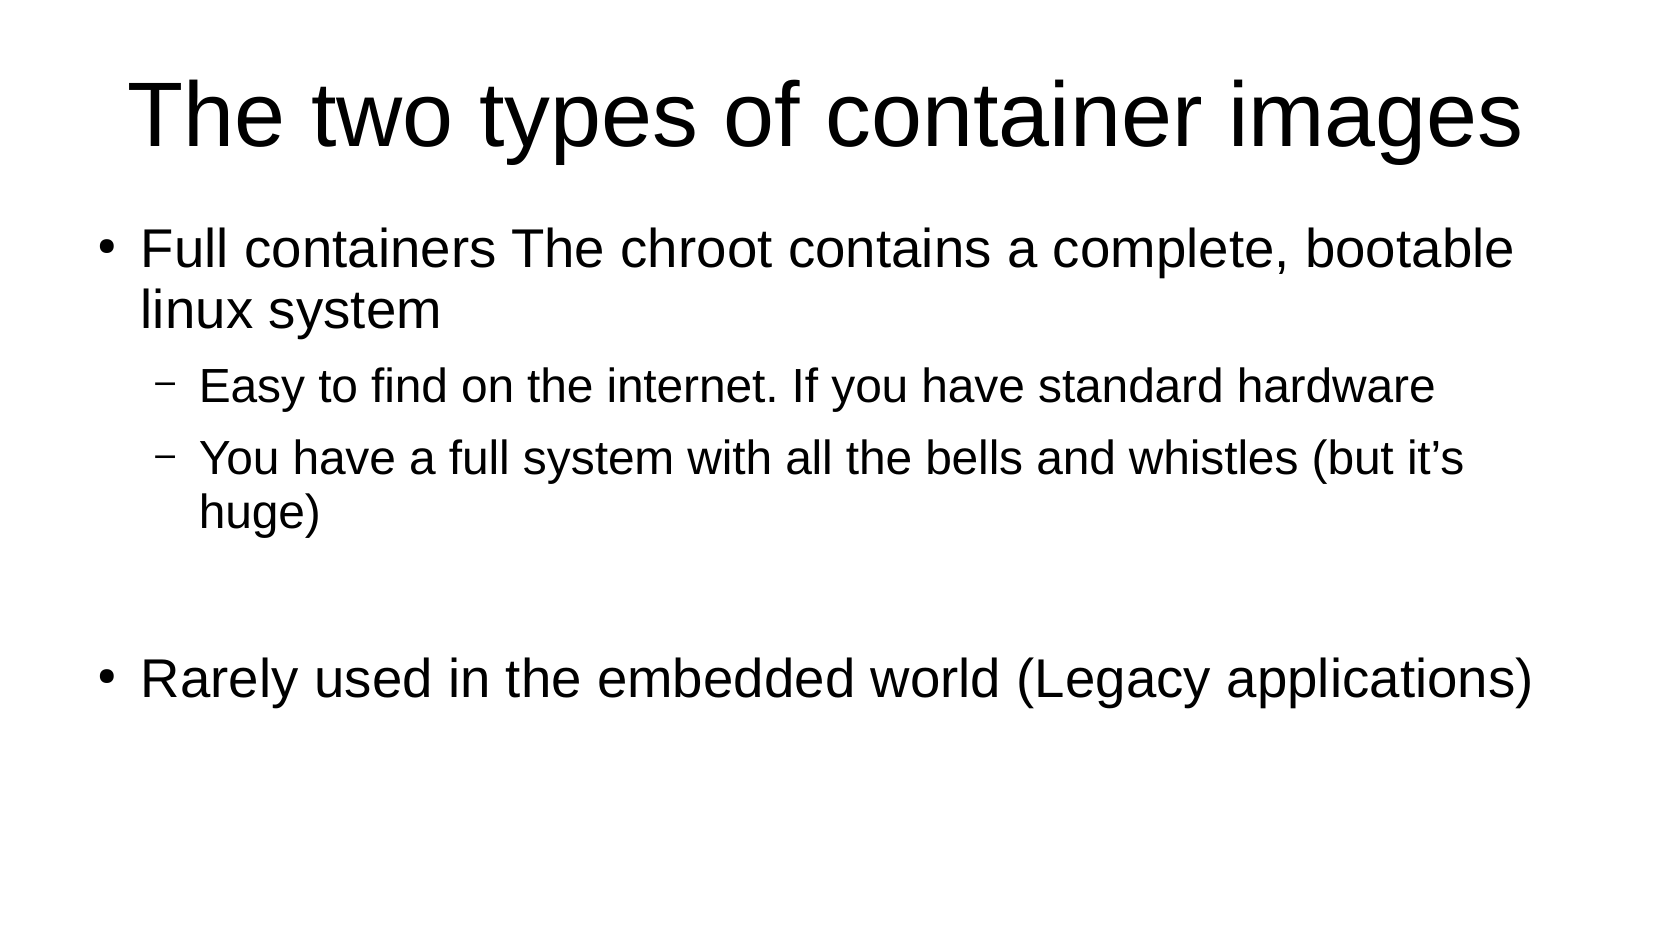

# The two types of container images
Full containers The chroot contains a complete, bootable linux system
Easy to find on the internet. If you have standard hardware
You have a full system with all the bells and whistles (but it’s huge)
Rarely used in the embedded world (Legacy applications)